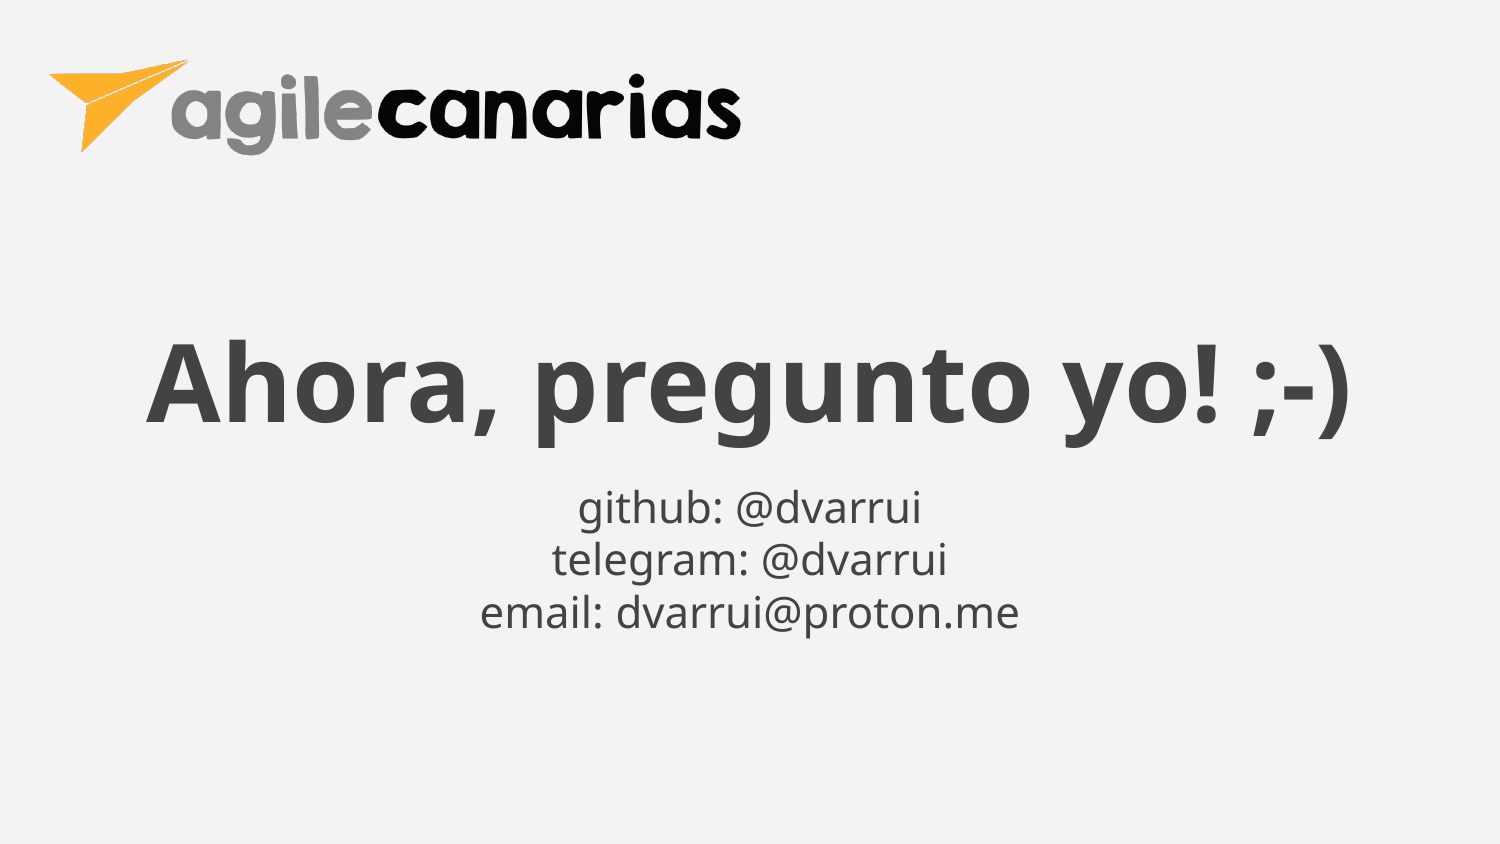

# Ahora, pregunto yo! ;-)
github: @dvarrui
telegram: @dvarrui
email: dvarrui@proton.me